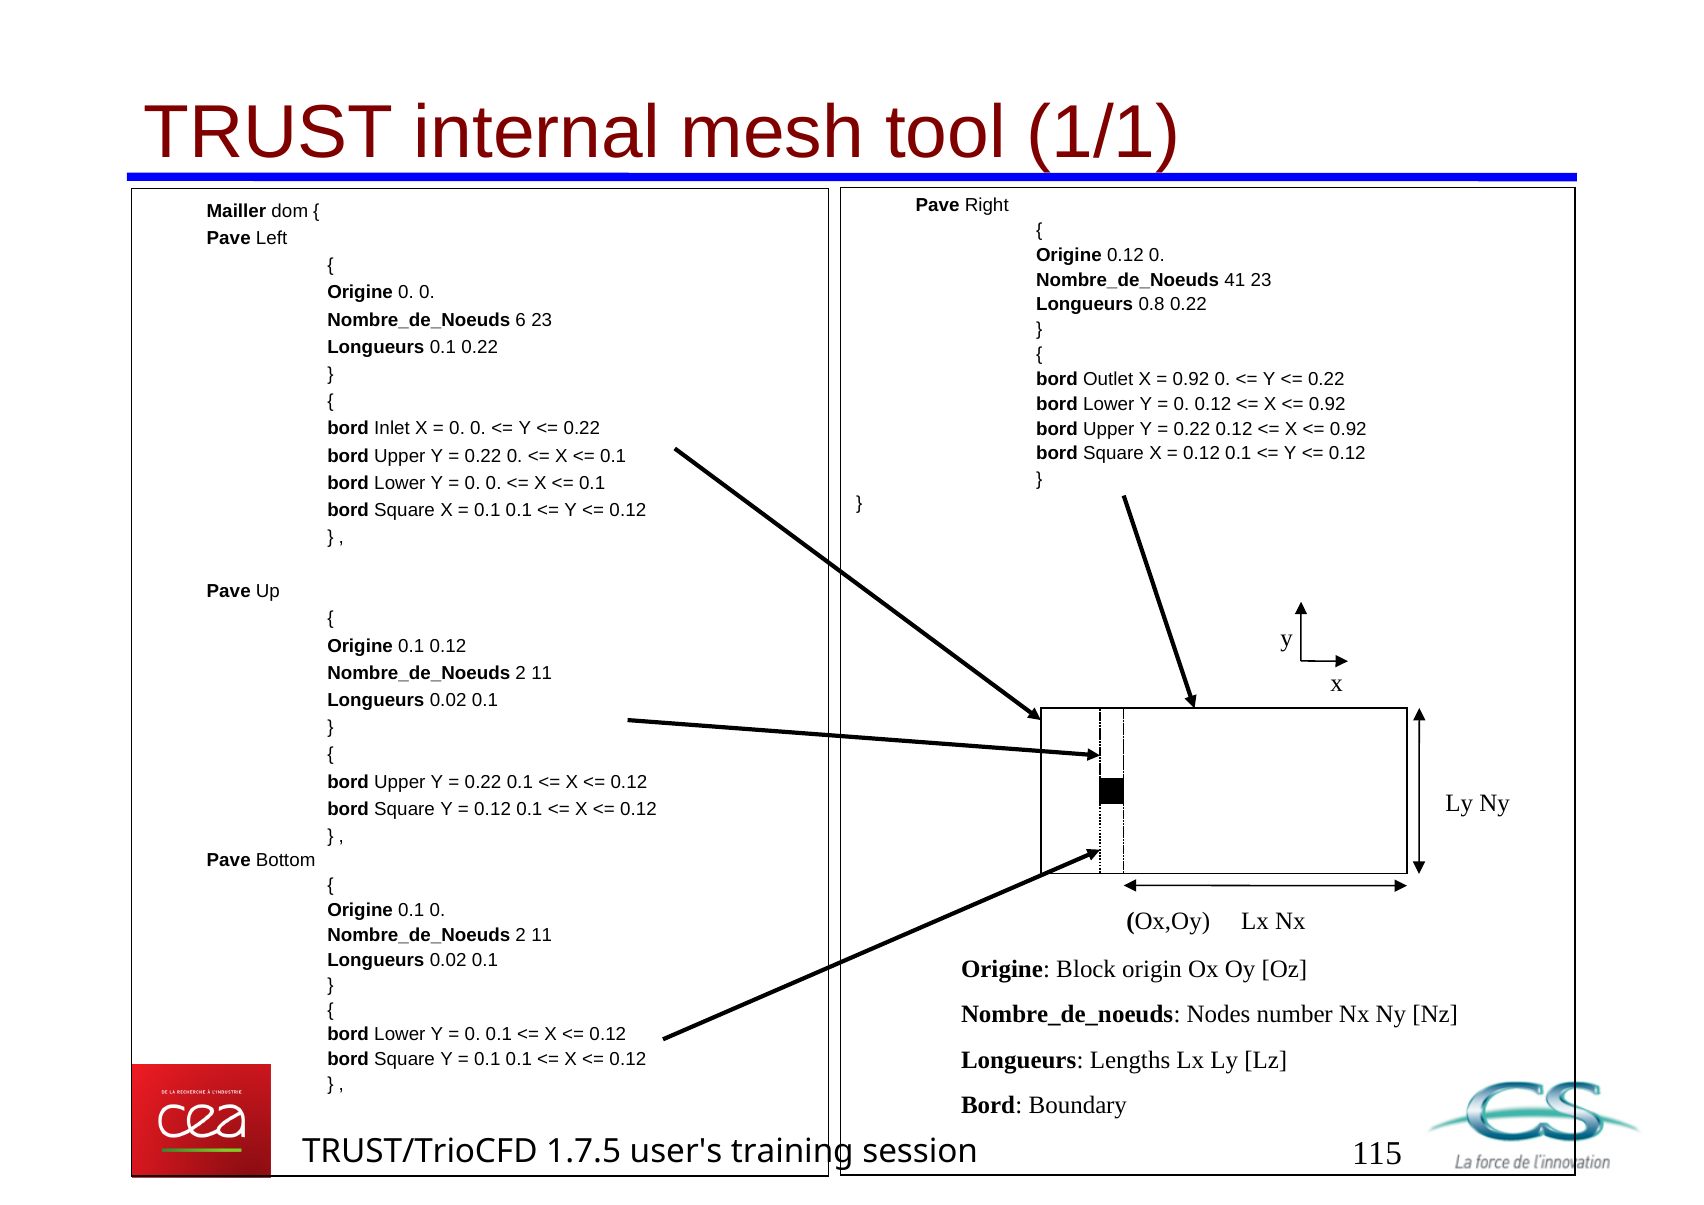

# TRUST internal mesh tool (1/1)
	Pave Right
		{
		Origine 0.12 0.
		Nombre_de_Noeuds 41 23
		Longueurs 0.8 0.22
		}
		{
		bord Outlet X = 0.92 0. <= Y <= 0.22
		bord Lower Y = 0. 0.12 <= X <= 0.92
		bord Upper Y = 0.22 0.12 <= X <= 0.92
		bord Square X = 0.12 0.1 <= Y <= 0.12
		}
}
	Mailler dom {
	Pave Left
		{
		Origine 0. 0.
		Nombre_de_Noeuds 6 23
		Longueurs 0.1 0.22
		}
		{
		bord Inlet X = 0. 0. <= Y <= 0.22
		bord Upper Y = 0.22 0. <= X <= 0.1
		bord Lower Y = 0. 0. <= X <= 0.1
		bord Square X = 0.1 0.1 <= Y <= 0.12
		} ,
	Pave Up
		{
		Origine 0.1 0.12
		Nombre_de_Noeuds 2 11
		Longueurs 0.02 0.1
		}
		{
		bord Upper Y = 0.22 0.1 <= X <= 0.12
		bord Square Y = 0.12 0.1 <= X <= 0.12
		} ,
	Pave Bottom
		{
		Origine 0.1 0.
		Nombre_de_Noeuds 2 11
		Longueurs 0.02 0.1
		}
		{
		bord Lower Y = 0. 0.1 <= X <= 0.12
		bord Square Y = 0.1 0.1 <= X <= 0.12
		} ,
y
 x
Ly Ny
(Ox,Oy) Lx Nx
Origine: Block origin Ox Oy [Oz]
Nombre_de_noeuds: Nodes number Nx Ny [Nz]
Longueurs: Lengths Lx Ly [Lz]
Bord: Boundary
TRUST/TrioCFD 1.7.5 user's training session
115